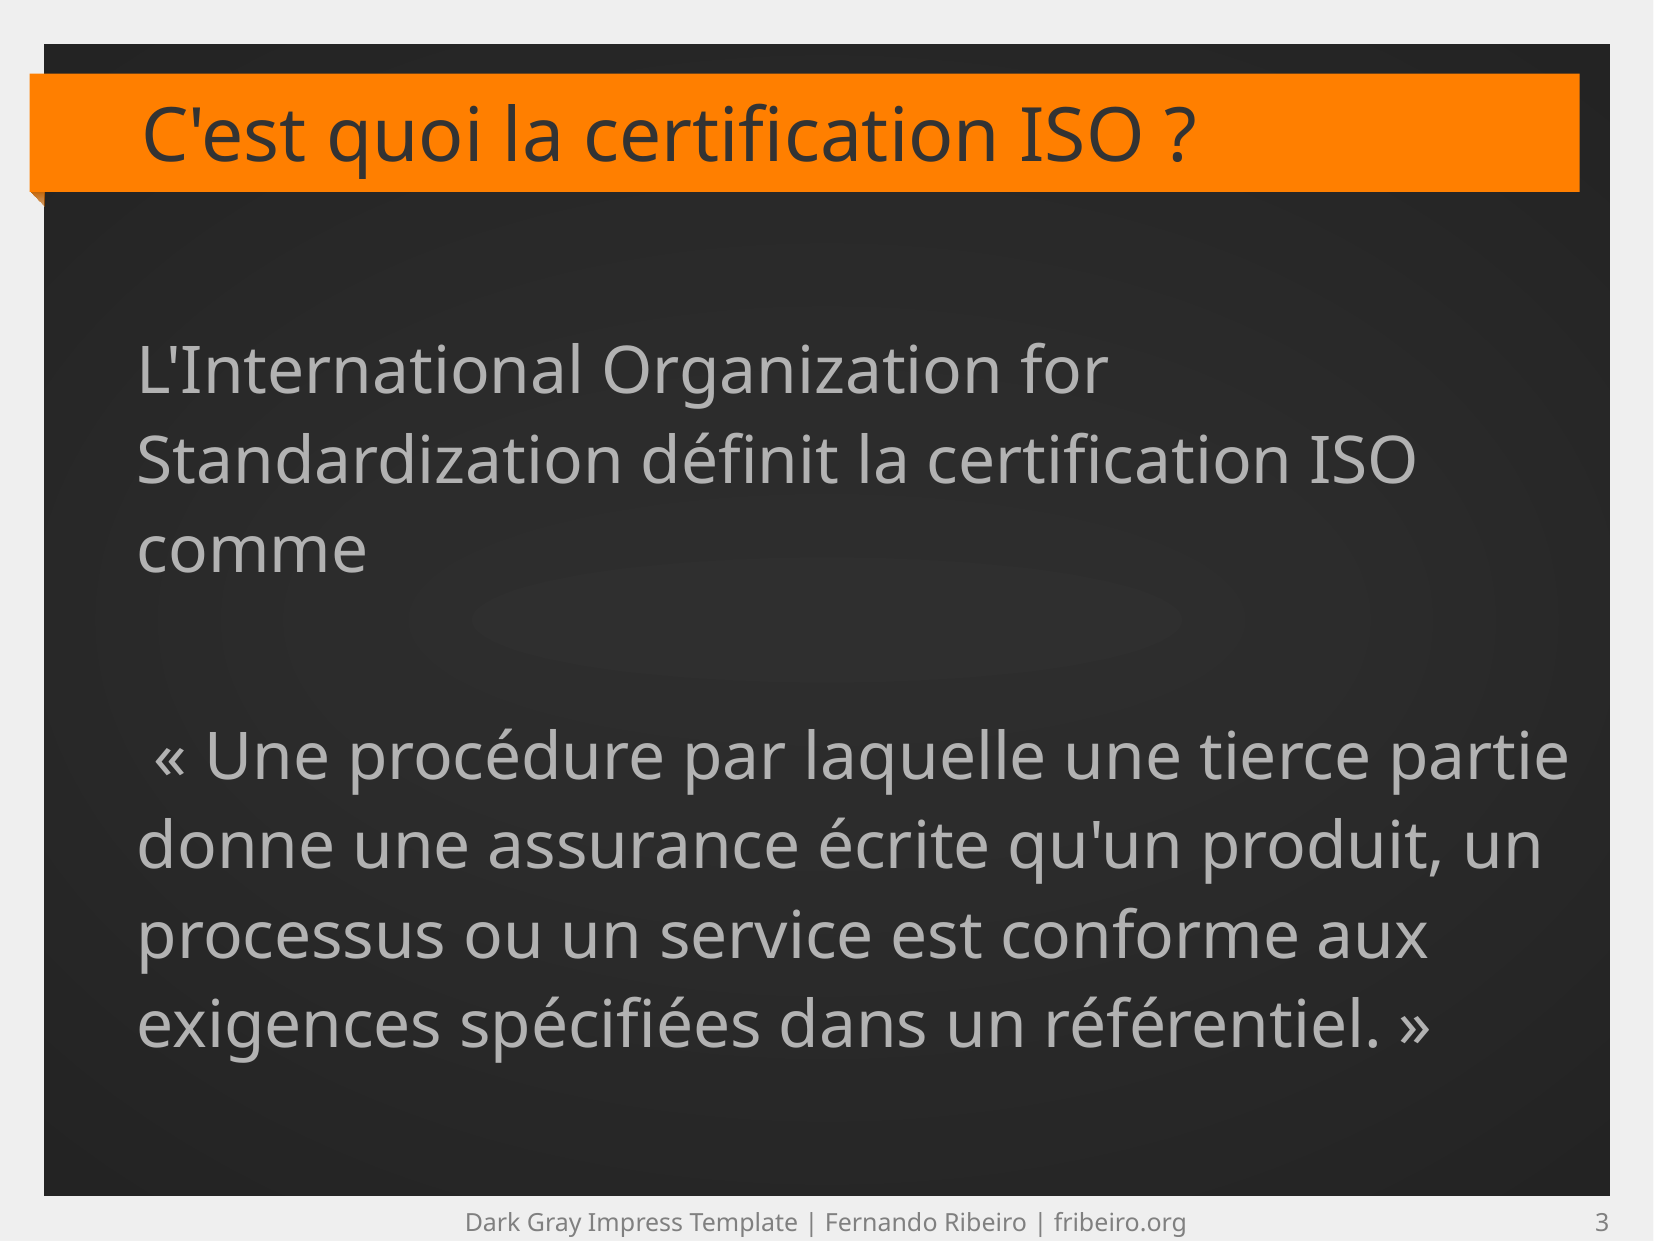

# C'est quoi la certification ISO ?
L'International Organization for Standardization définit la certification ISO comme
 « Une procédure par laquelle une tierce partie donne une assurance écrite qu'un produit, un processus ou un service est conforme aux exigences spécifiées dans un référentiel. »
Dark Gray Impress Template | Fernando Ribeiro | fribeiro.org
3